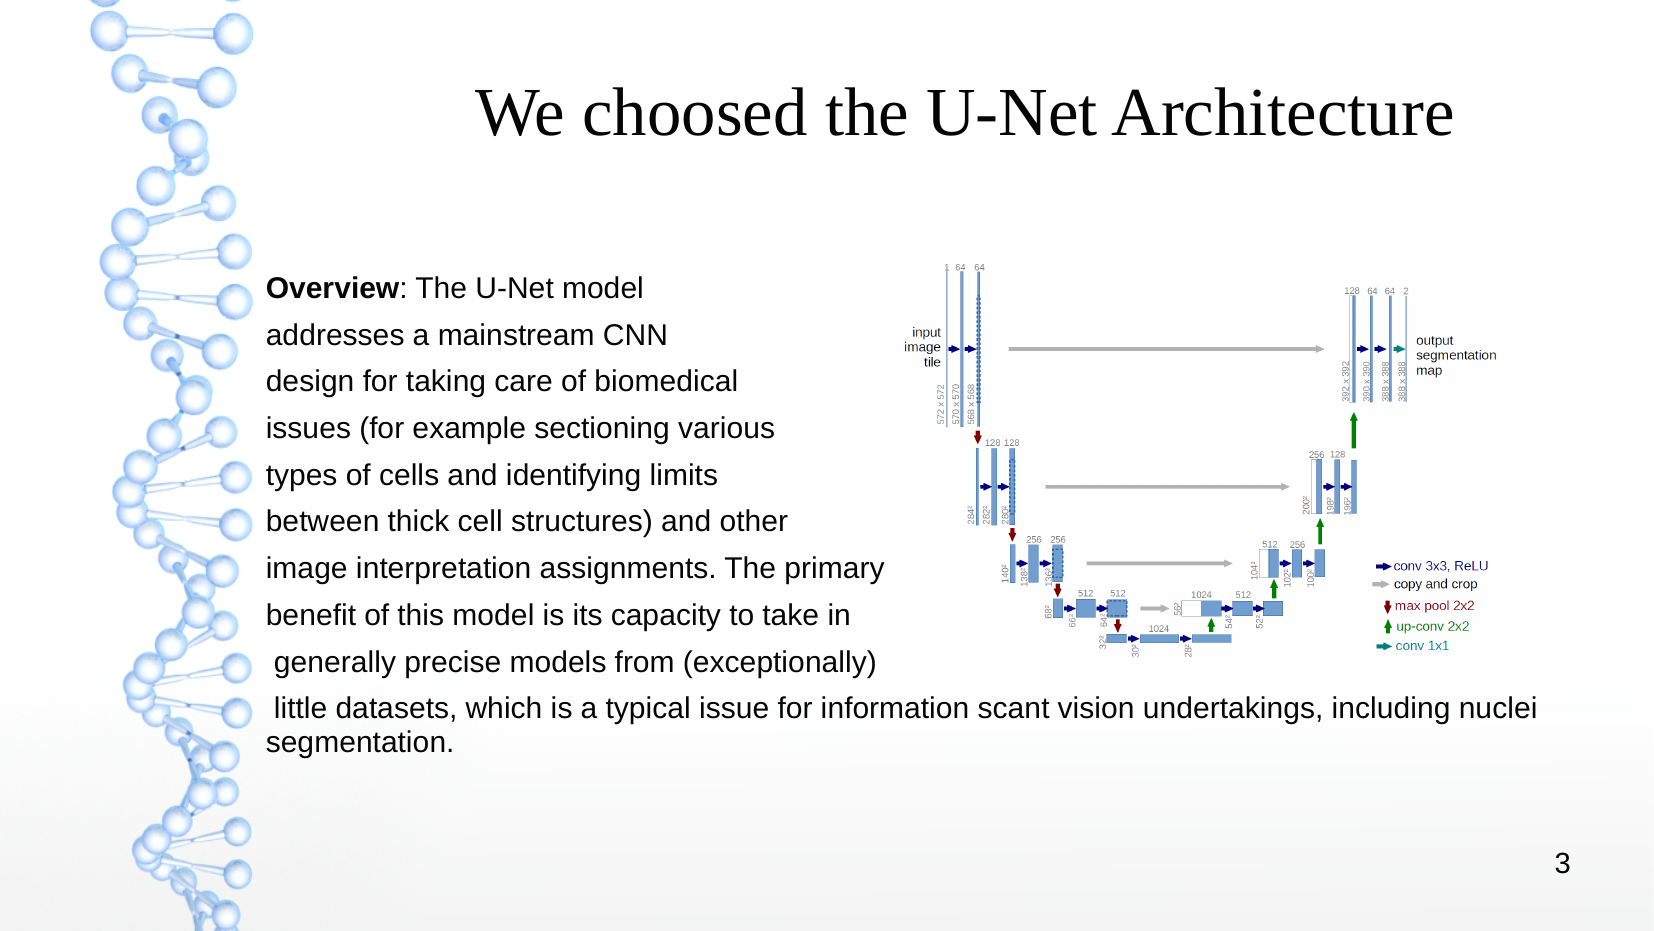

# We choosed the U-Net Architecture
Overview: The U-Net model
addresses a mainstream CNN
design for taking care of biomedical
issues (for example sectioning various
types of cells and identifying limits
between thick cell structures) and other
image interpretation assignments. The primary
benefit of this model is its capacity to take in
 generally precise models from (exceptionally)
 little datasets, which is a typical issue for information scant vision undertakings, including nuclei segmentation.
3